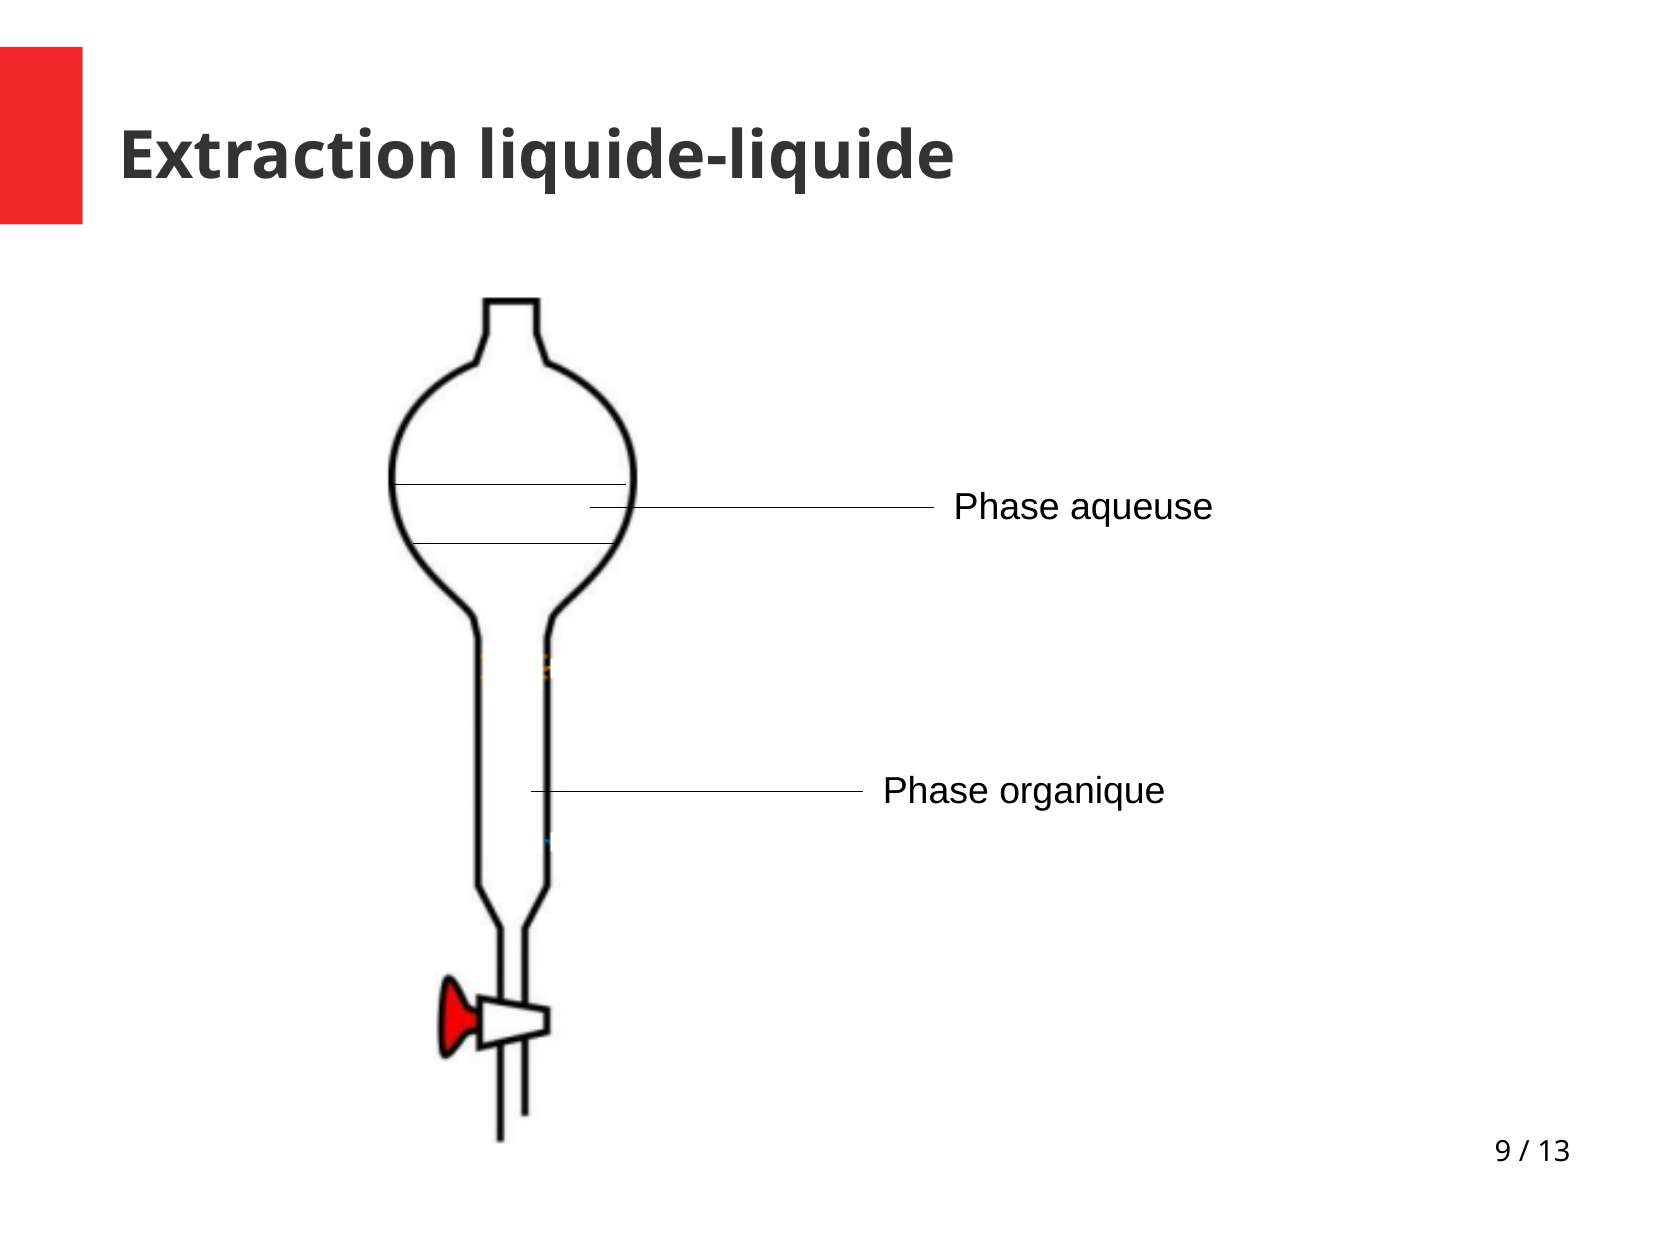

# Extraction liquide-liquide
Phase aqueuse
Phase organique
9